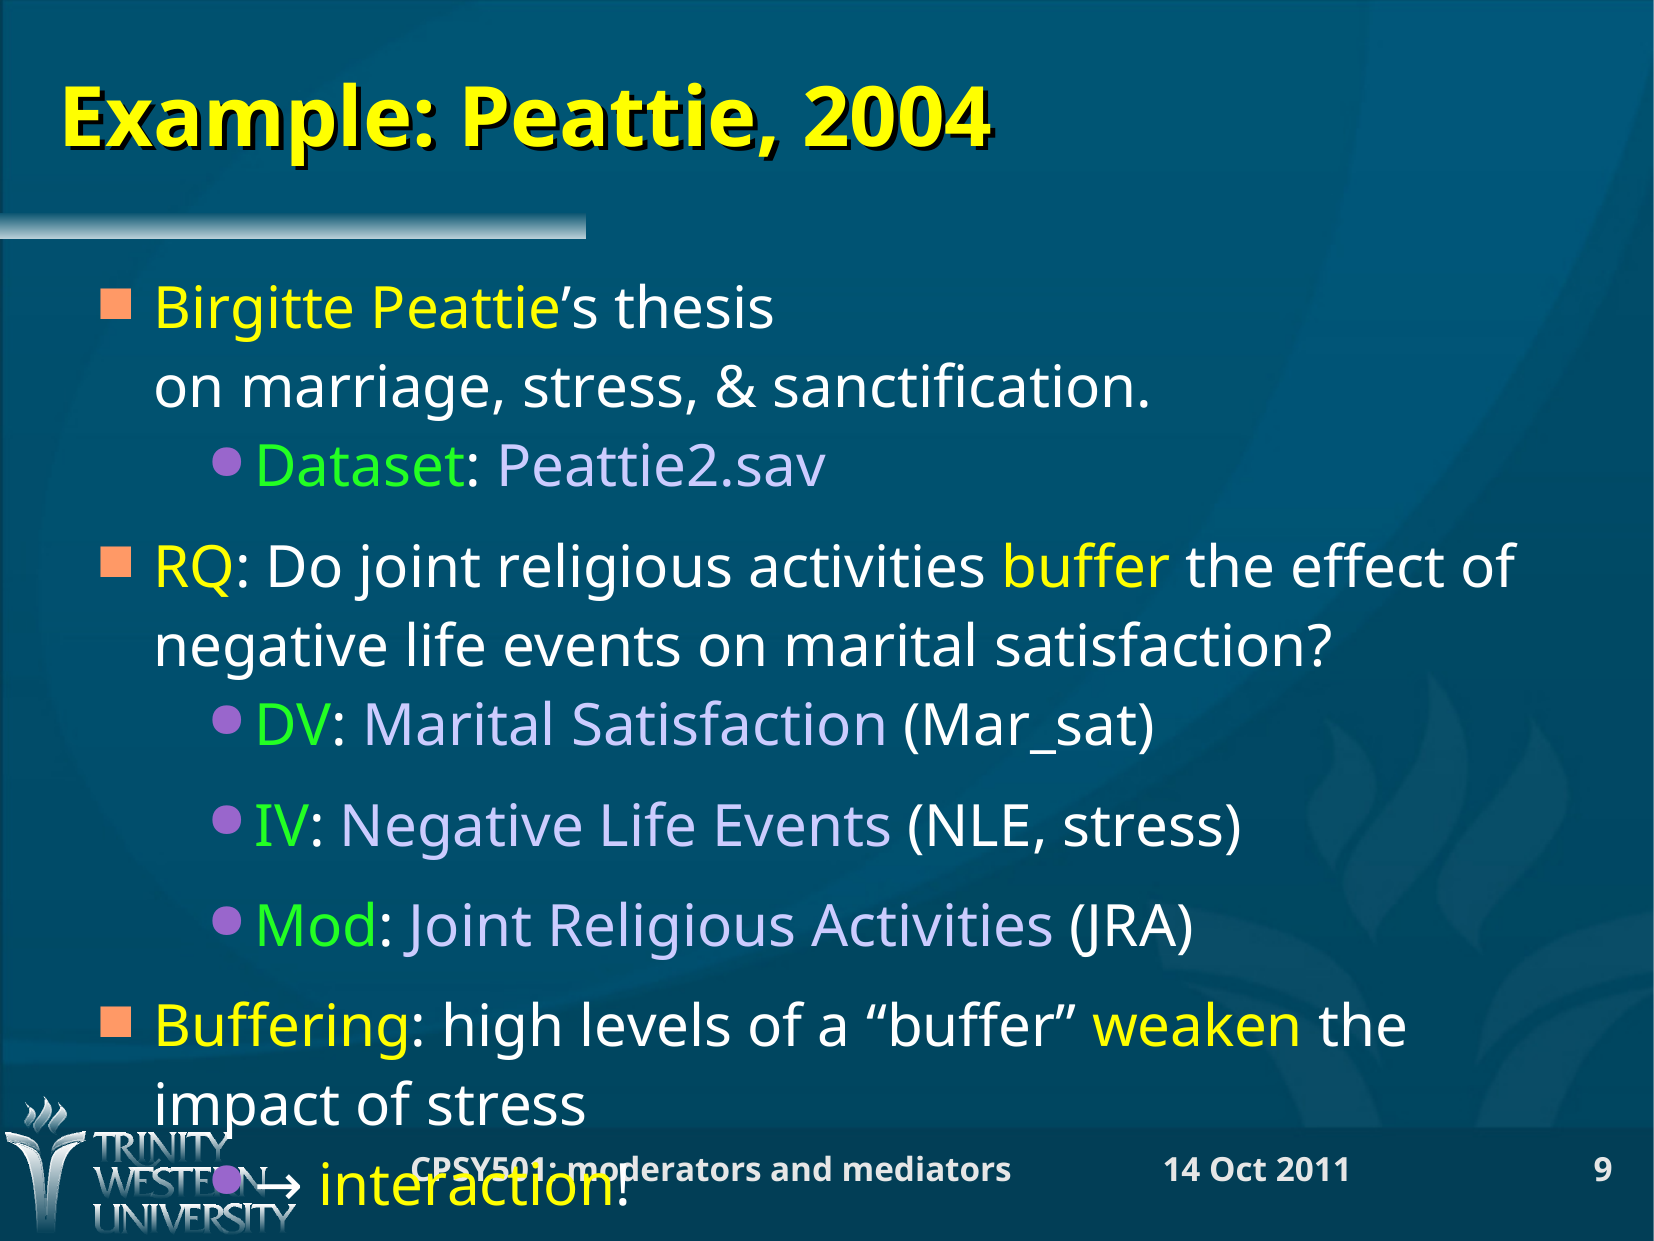

# Example: Peattie, 2004
Birgitte Peattie’s thesis
on marriage, stress, & sanctification.
Dataset: Peattie2.sav
RQ: Do joint religious activities buffer the effect of negative life events on marital satisfaction?
DV: Marital Satisfaction (Mar_sat)
IV: Negative Life Events (NLE, stress)
Mod: Joint Religious Activities (JRA)
Buffering: high levels of a “buffer” weaken the impact of stress
→ interaction!
CPSY501: moderators and mediators
14 Oct 2011
9